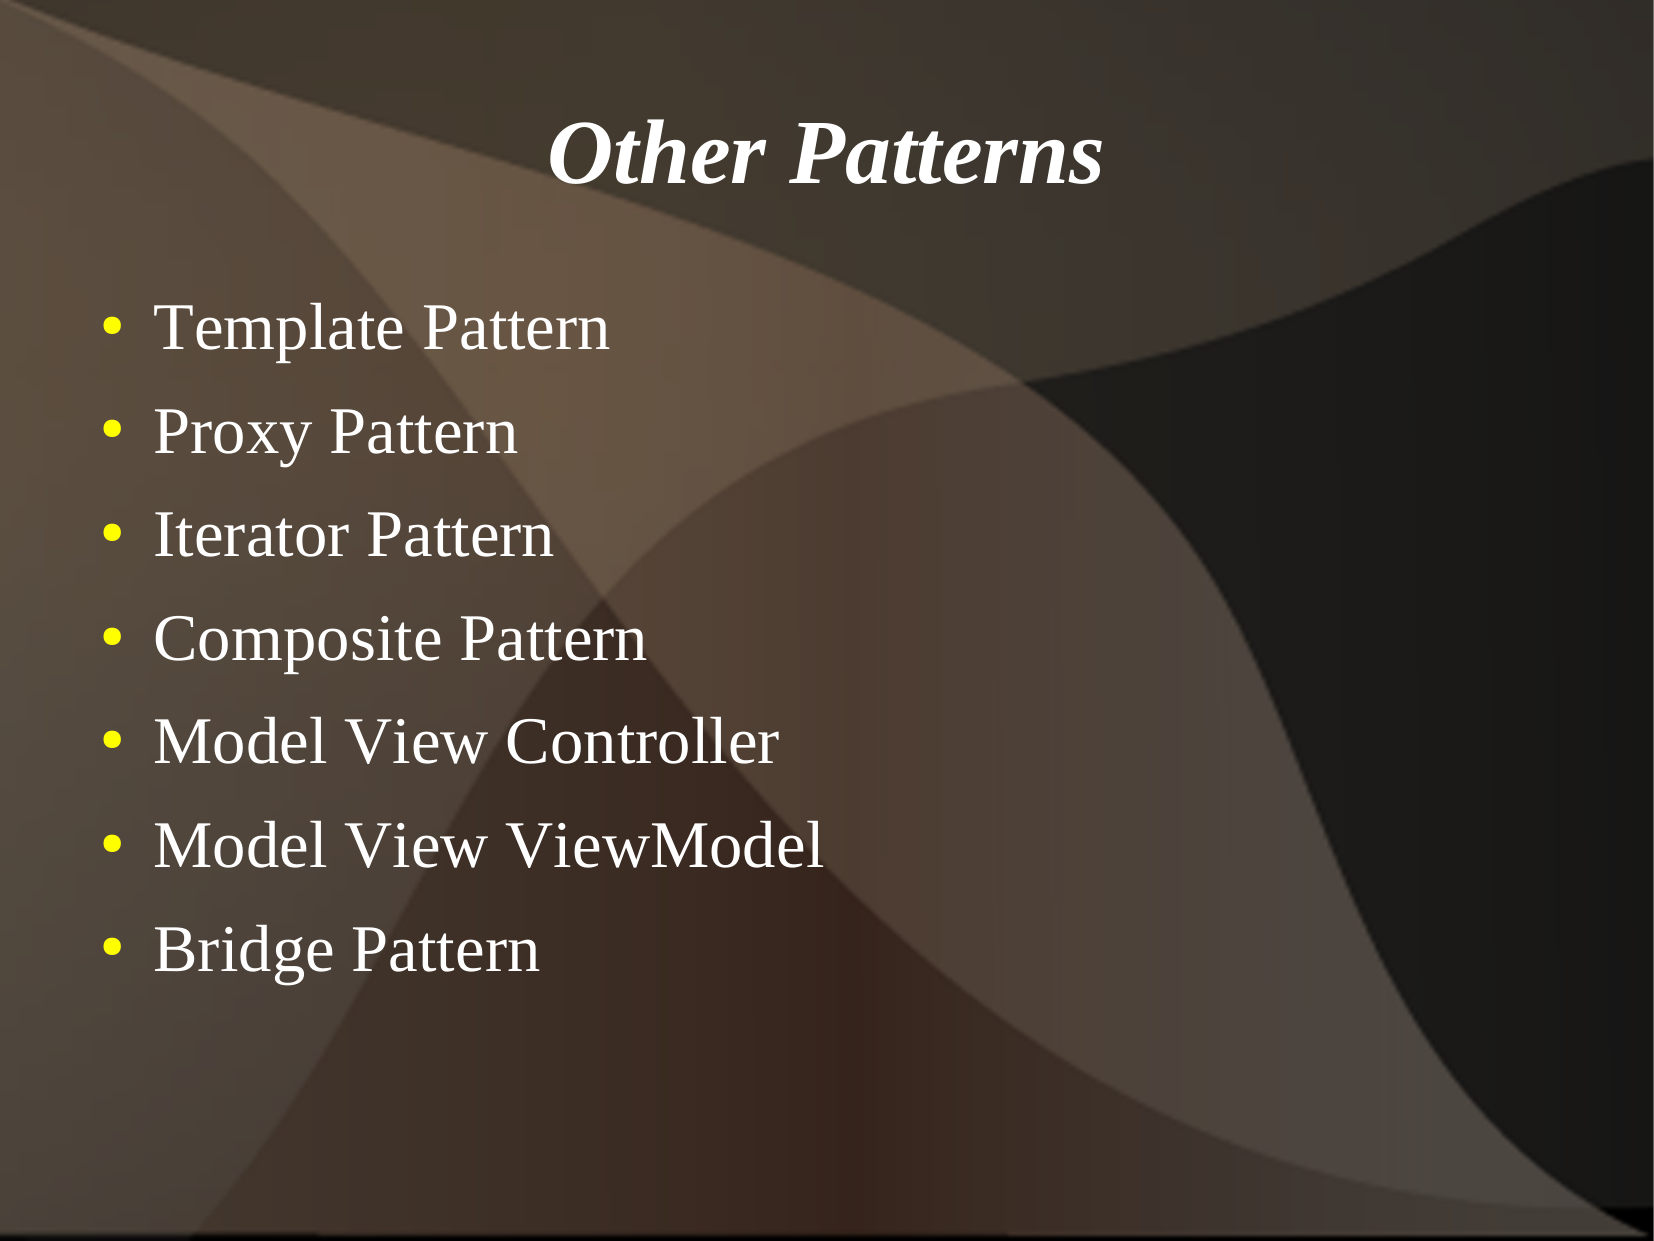

# Other Patterns
Template Pattern
Proxy Pattern
Iterator Pattern
Composite Pattern
Model View Controller
Model View ViewModel
Bridge Pattern